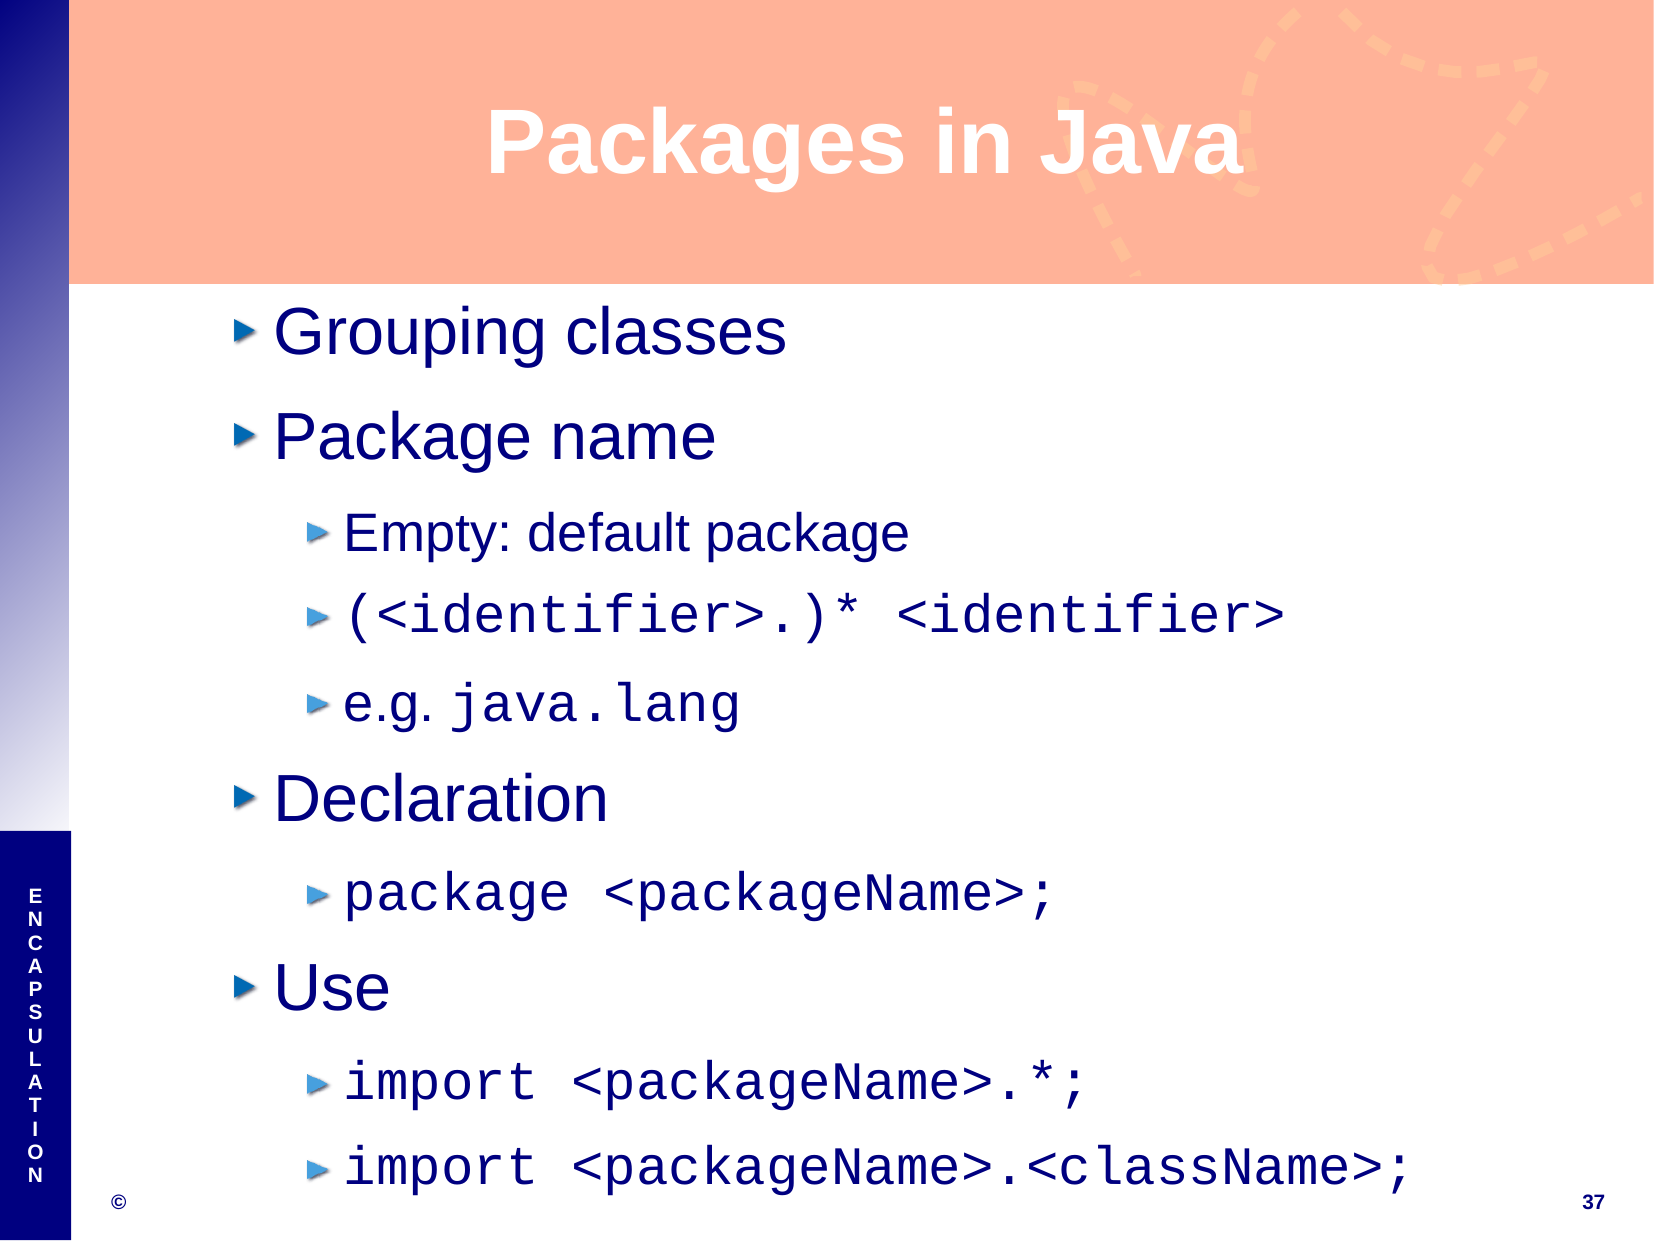

# Packages in Java
Grouping classes
Package name
Empty: default package
(<identifier>.)* <identifier>
e.g. java.lang
Declaration
package <packageName>;
Use
import <packageName>.*;
import <packageName>.<className>;
E
N
C
A
P
S
U
L
A
T
I
O
N